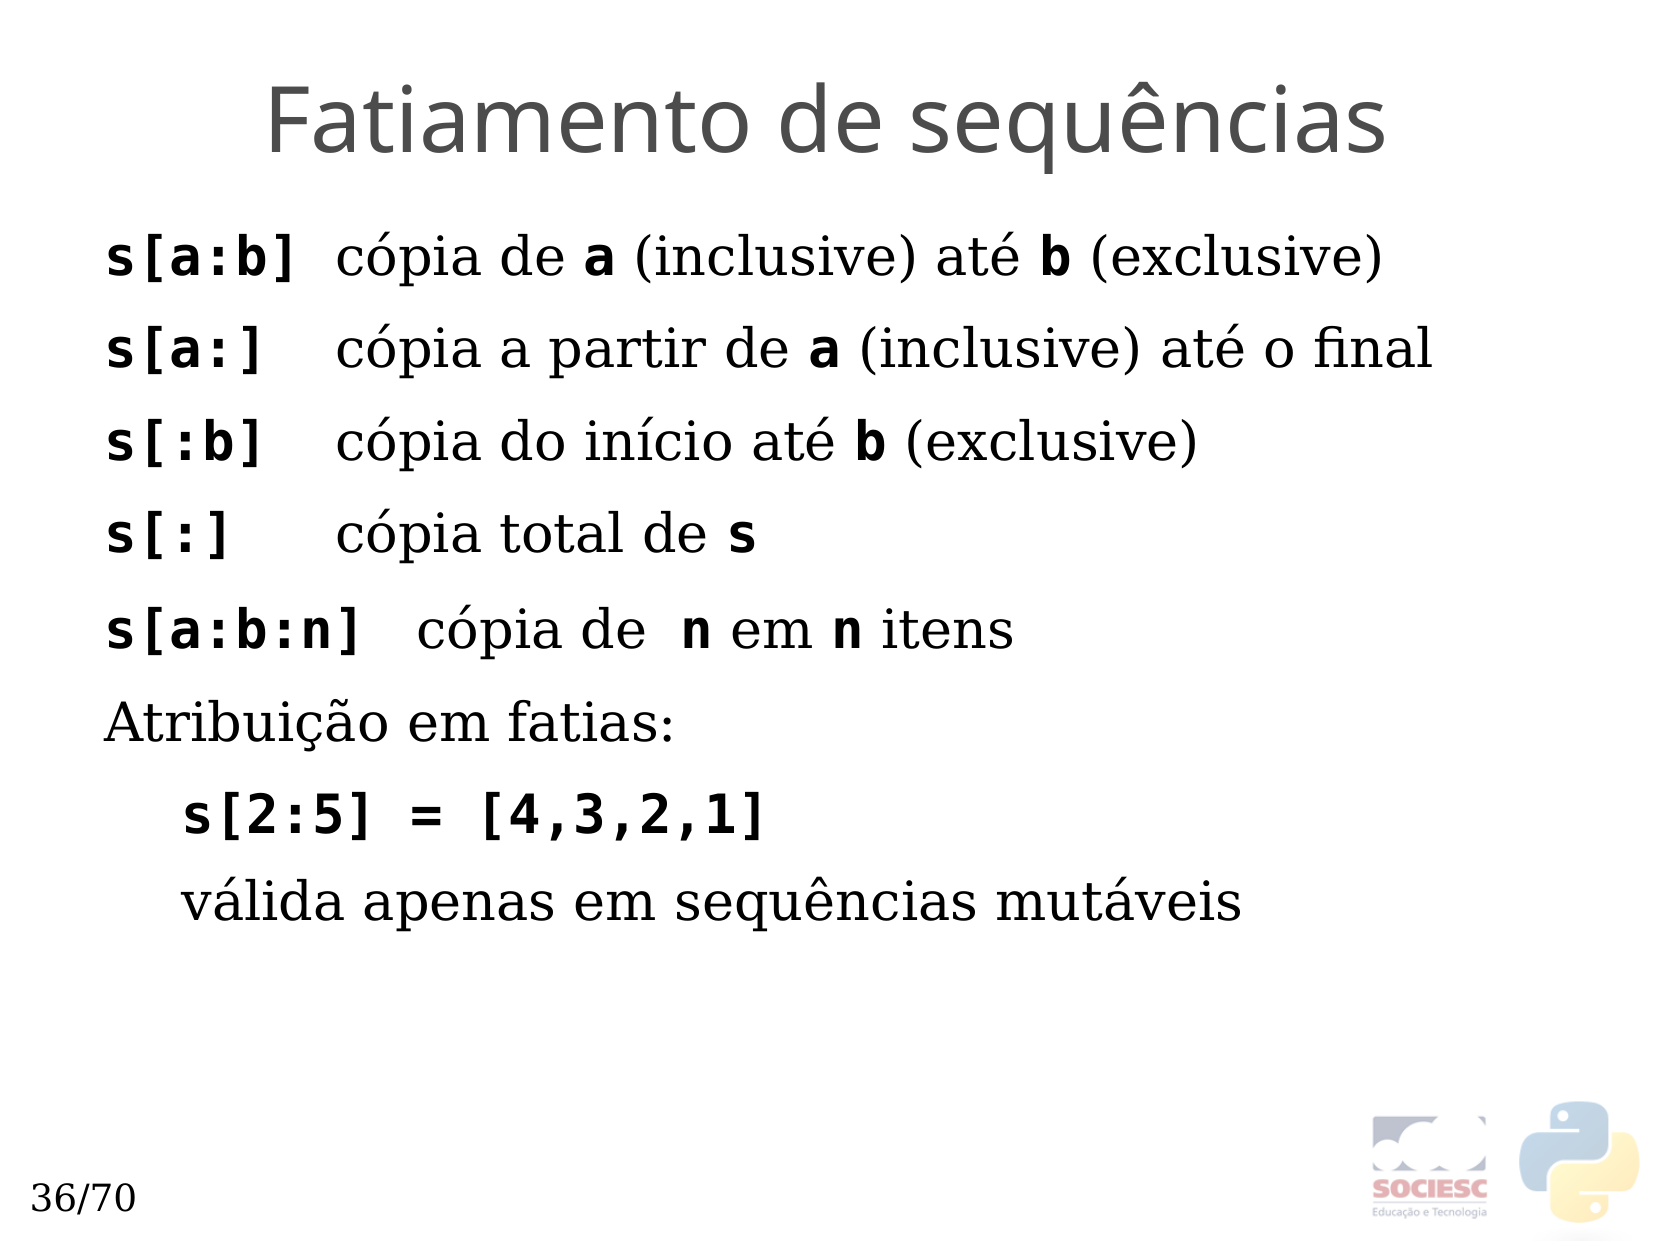

# Fatiamento de sequências
s[a:b] 	cópia de a (inclusive) até b (exclusive)
s[a:] 	cópia a partir de a (inclusive) até o final
s[:b] 	cópia do início até b (exclusive)
s[:] 	cópia total de s
s[a:b:n] cópia de n em n itens
Atribuição em fatias:
s[2:5] = [4,3,2,1]
válida apenas em sequências mutáveis